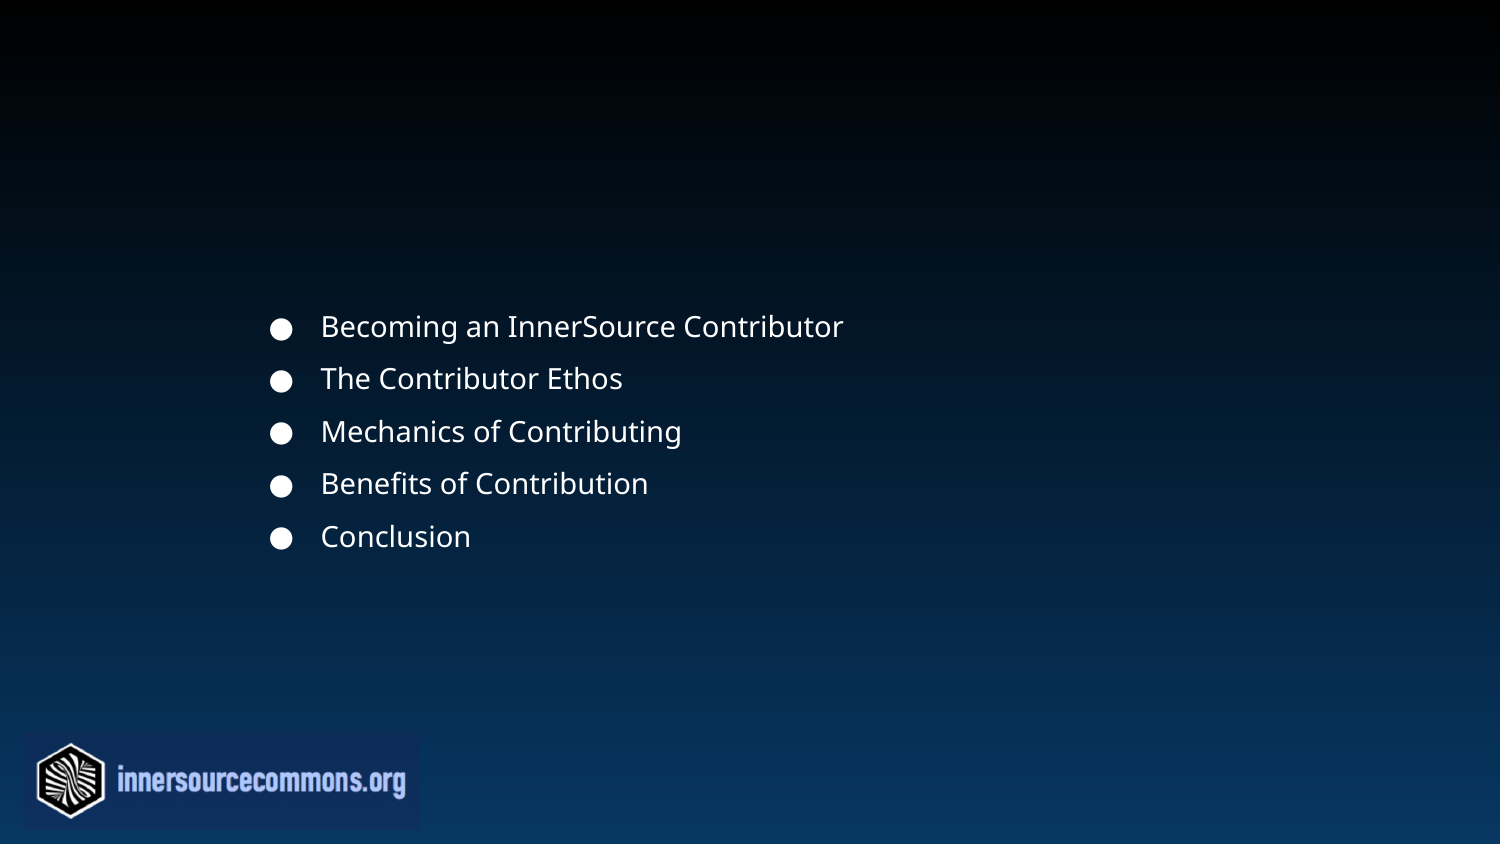

Becoming an InnerSource Contributor
The Contributor Ethos
Mechanics of Contributing
Benefits of Contribution
Conclusion